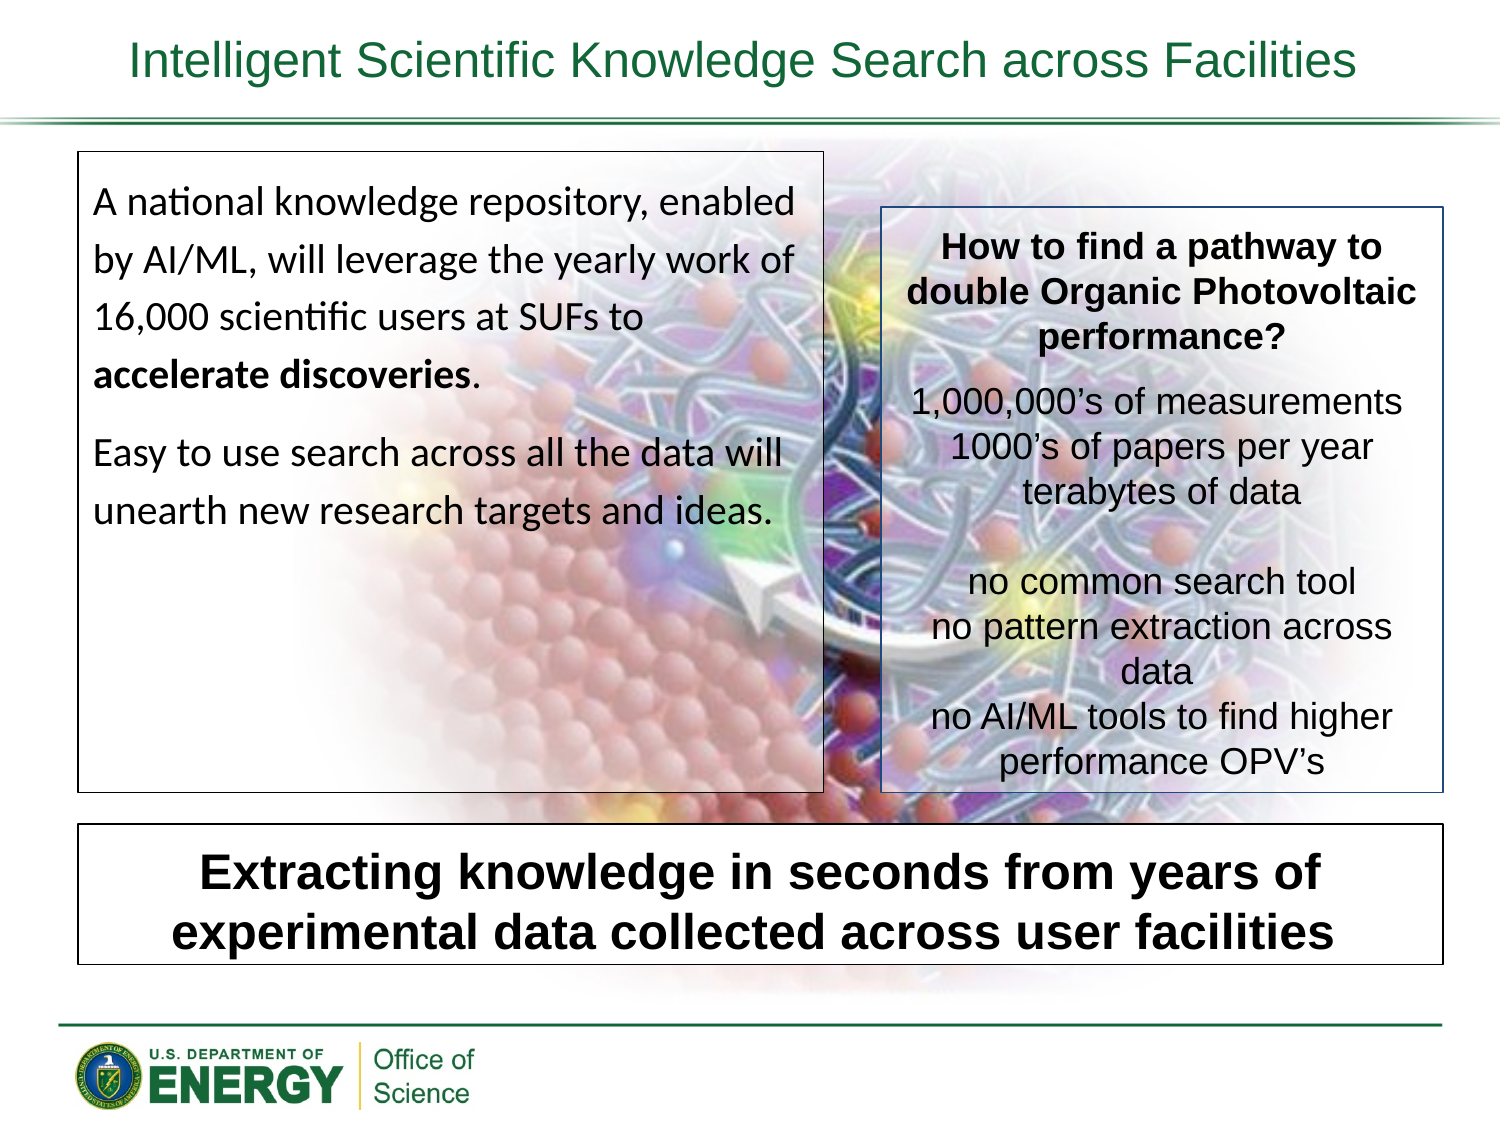

# Intelligent Scientific Knowledge Search across Facilities
A national knowledge repository, enabled by AI/ML, will leverage the yearly work of 16,000 scientific users at SUFs to accelerate discoveries.
Easy to use search across all the data will unearth new research targets and ideas.
How to find a pathway to double Organic Photovoltaic performance?
1,000,000’s of measurements
1000’s of papers per year
terabytes of data
no common search tool
no pattern extraction across data
no AI/ML tools to find higher performance OPV’s
Extracting knowledge in seconds from years of experimental data collected across user facilities